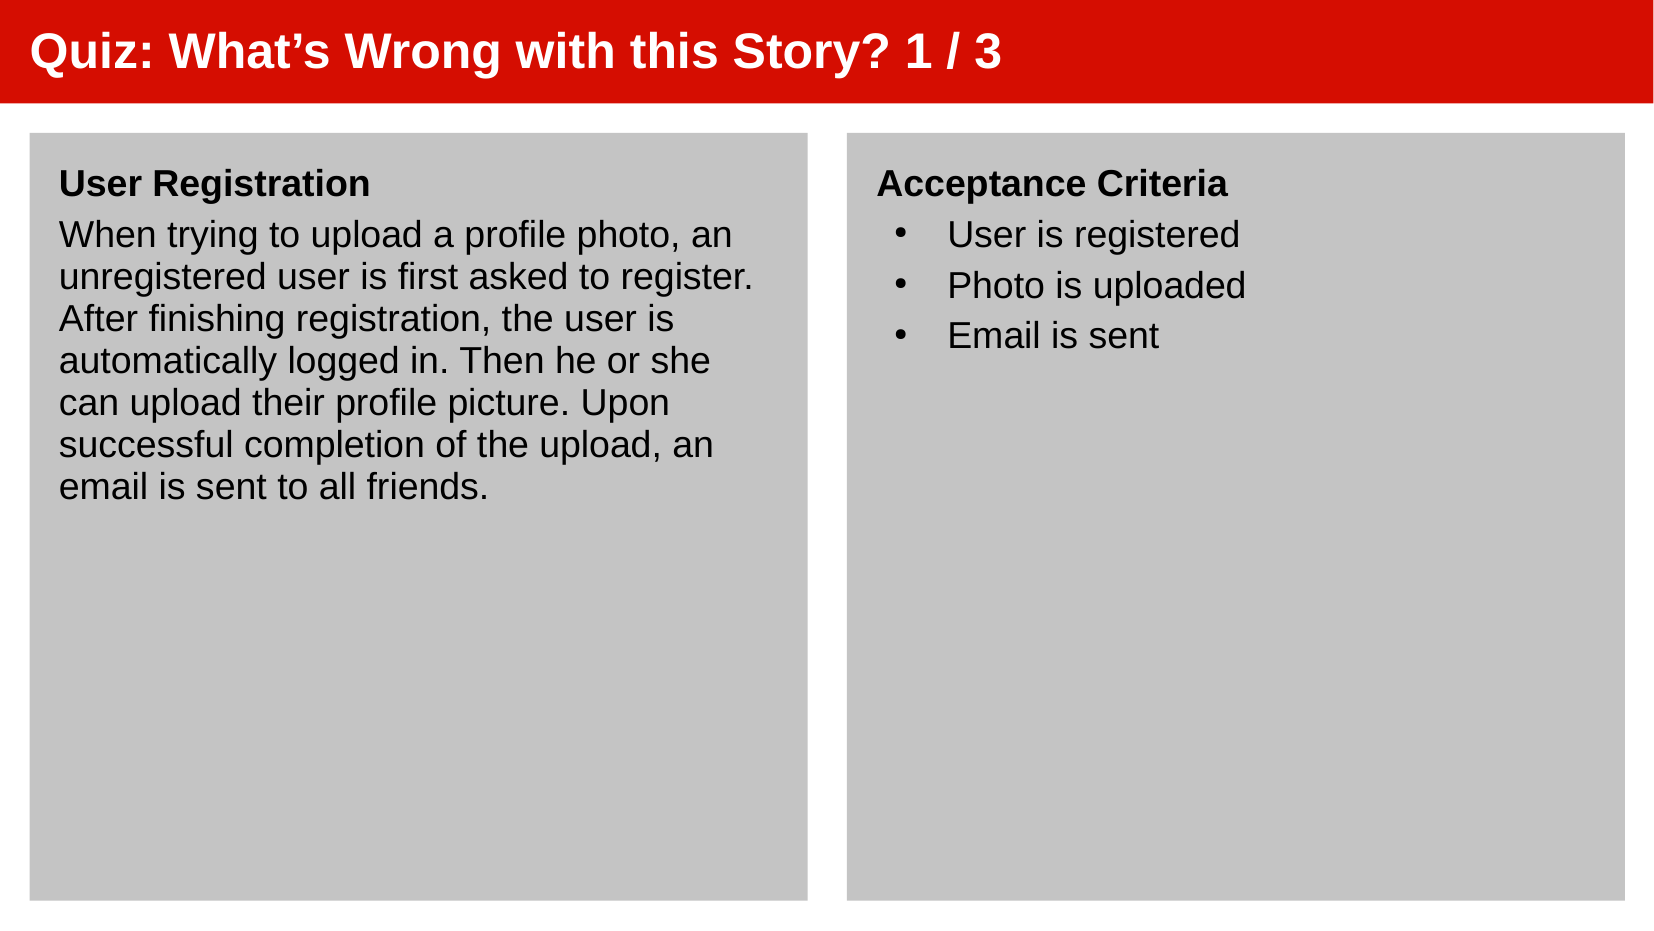

# Quiz: What’s Wrong with this Story? 1 / 3
User Registration
When trying to upload a profile photo, an unregistered user is first asked to register. After finishing registration, the user is automatically logged in. Then he or she can upload their profile picture. Upon successful completion of the upload, an email is sent to all friends.
Acceptance Criteria
User is registered
Photo is uploaded
Email is sent
The AMOS Project
49
© 2021 Dirk Riehle - Some Rights Reserved